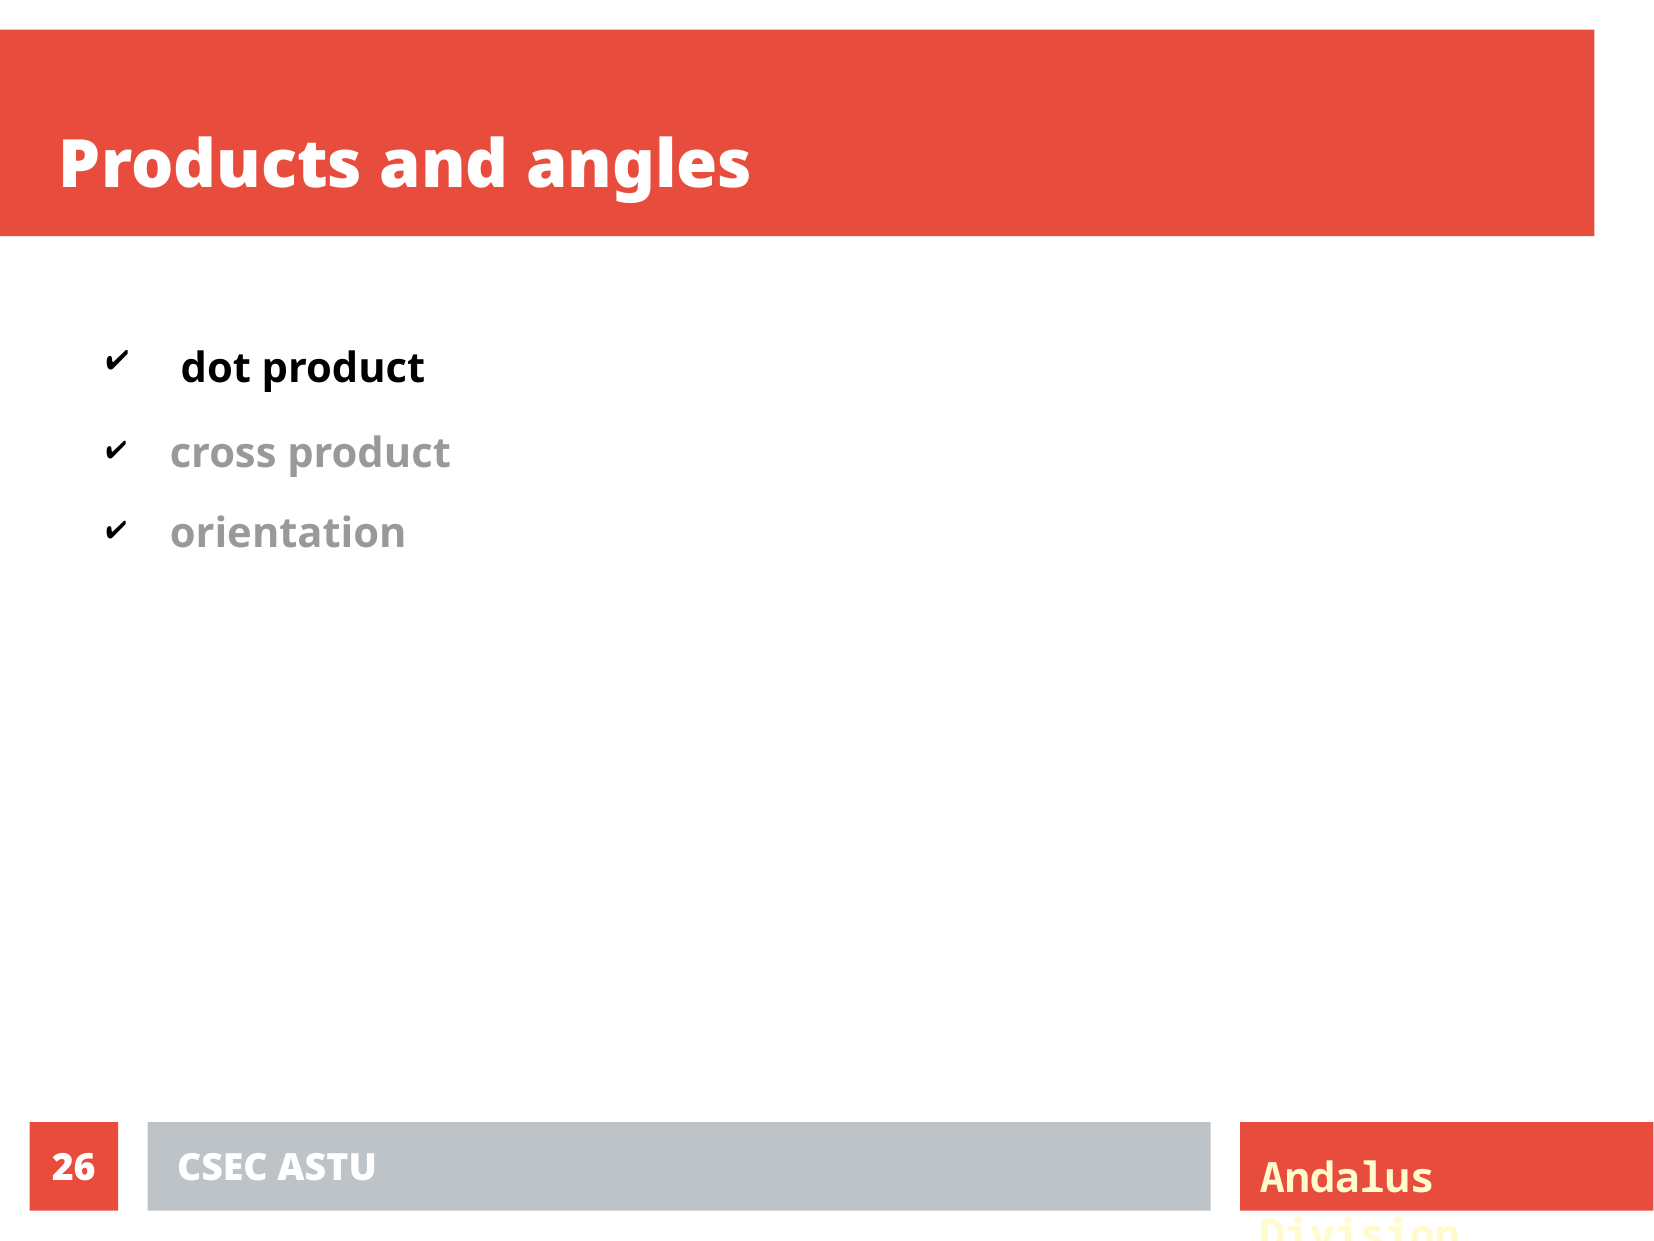

# Products and angles
 dot product
 cross product
 orientation
26
CSEC ASTU
Andalus Division